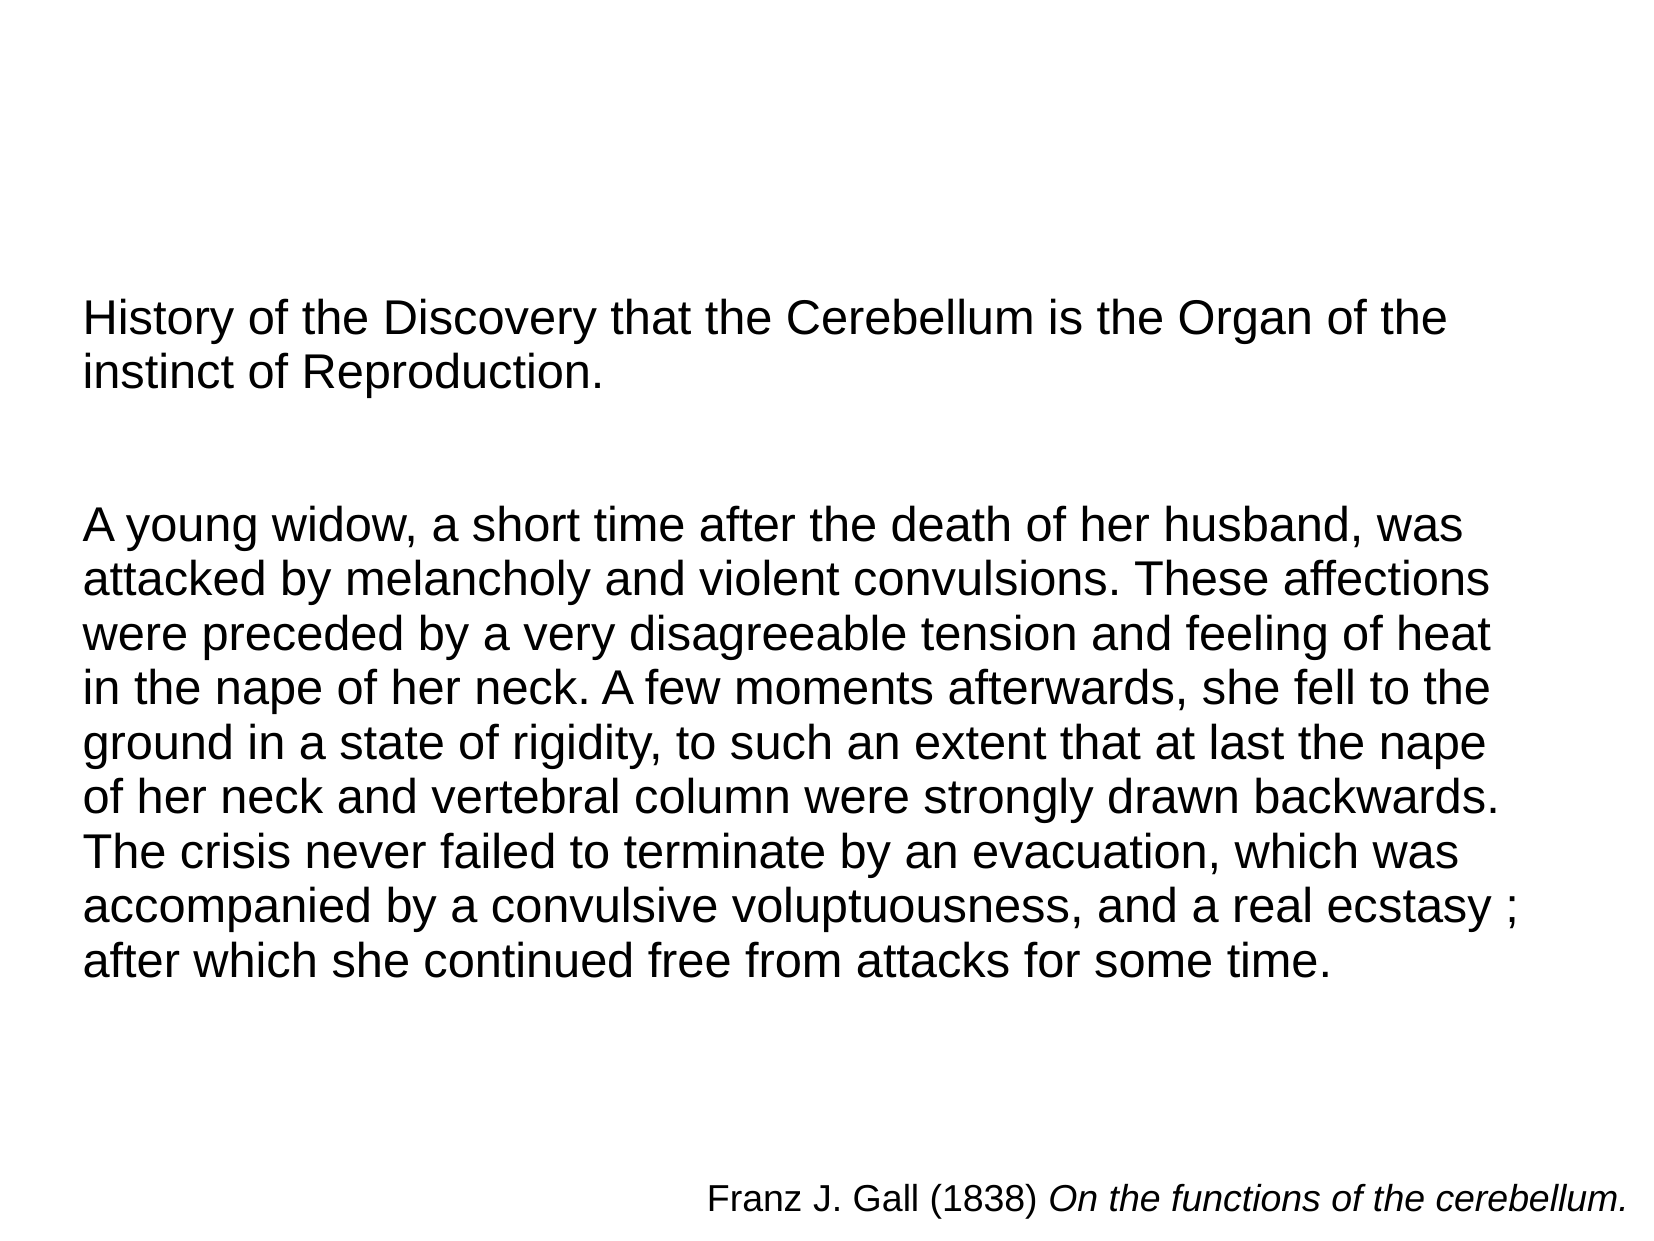

#
History of the Discovery that the Cerebellum is the Organ of the instinct of Reproduction.
A young widow, a short time after the death of her husband, was attacked by melancholy and violent convulsions. These affections were preceded by a very disagreeable tension and feeling of heat in the nape of her neck. A few moments afterwards, she fell to the ground in a state of rigidity, to such an extent that at last the nape of her neck and vertebral column were strongly drawn backwards. The crisis never failed to terminate by an evacuation, which was accompanied by a convulsive voluptuousness, and a real ecstasy ; after which she continued free from attacks for some time.
Franz J. Gall (1838) On the functions of the cerebellum.